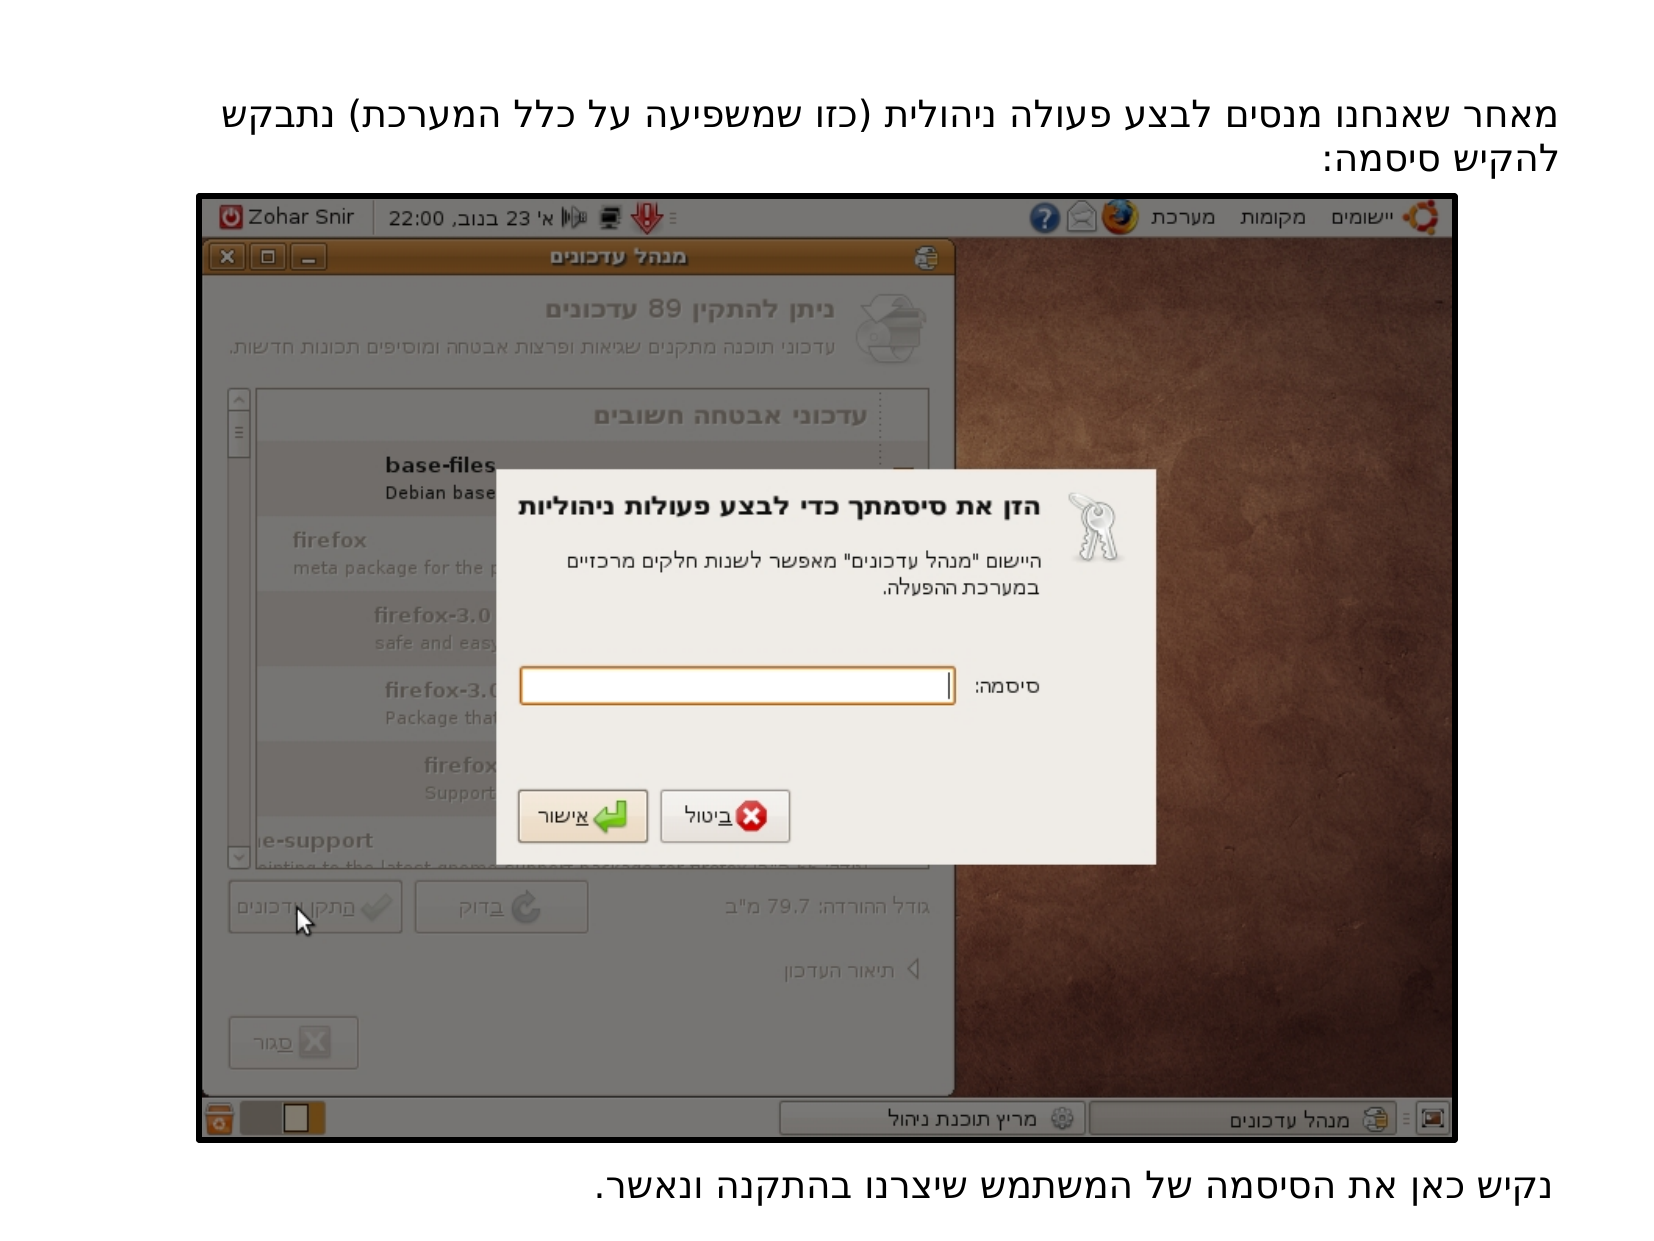

מאחר שאנחנו מנסים לבצע פעולה ניהולית (כזו שמשפיעה על כלל המערכת) נתבקש להקיש סיסמה:
נקיש כאן את הסיסמה של המשתמש שיצרנו בהתקנה ונאשר.